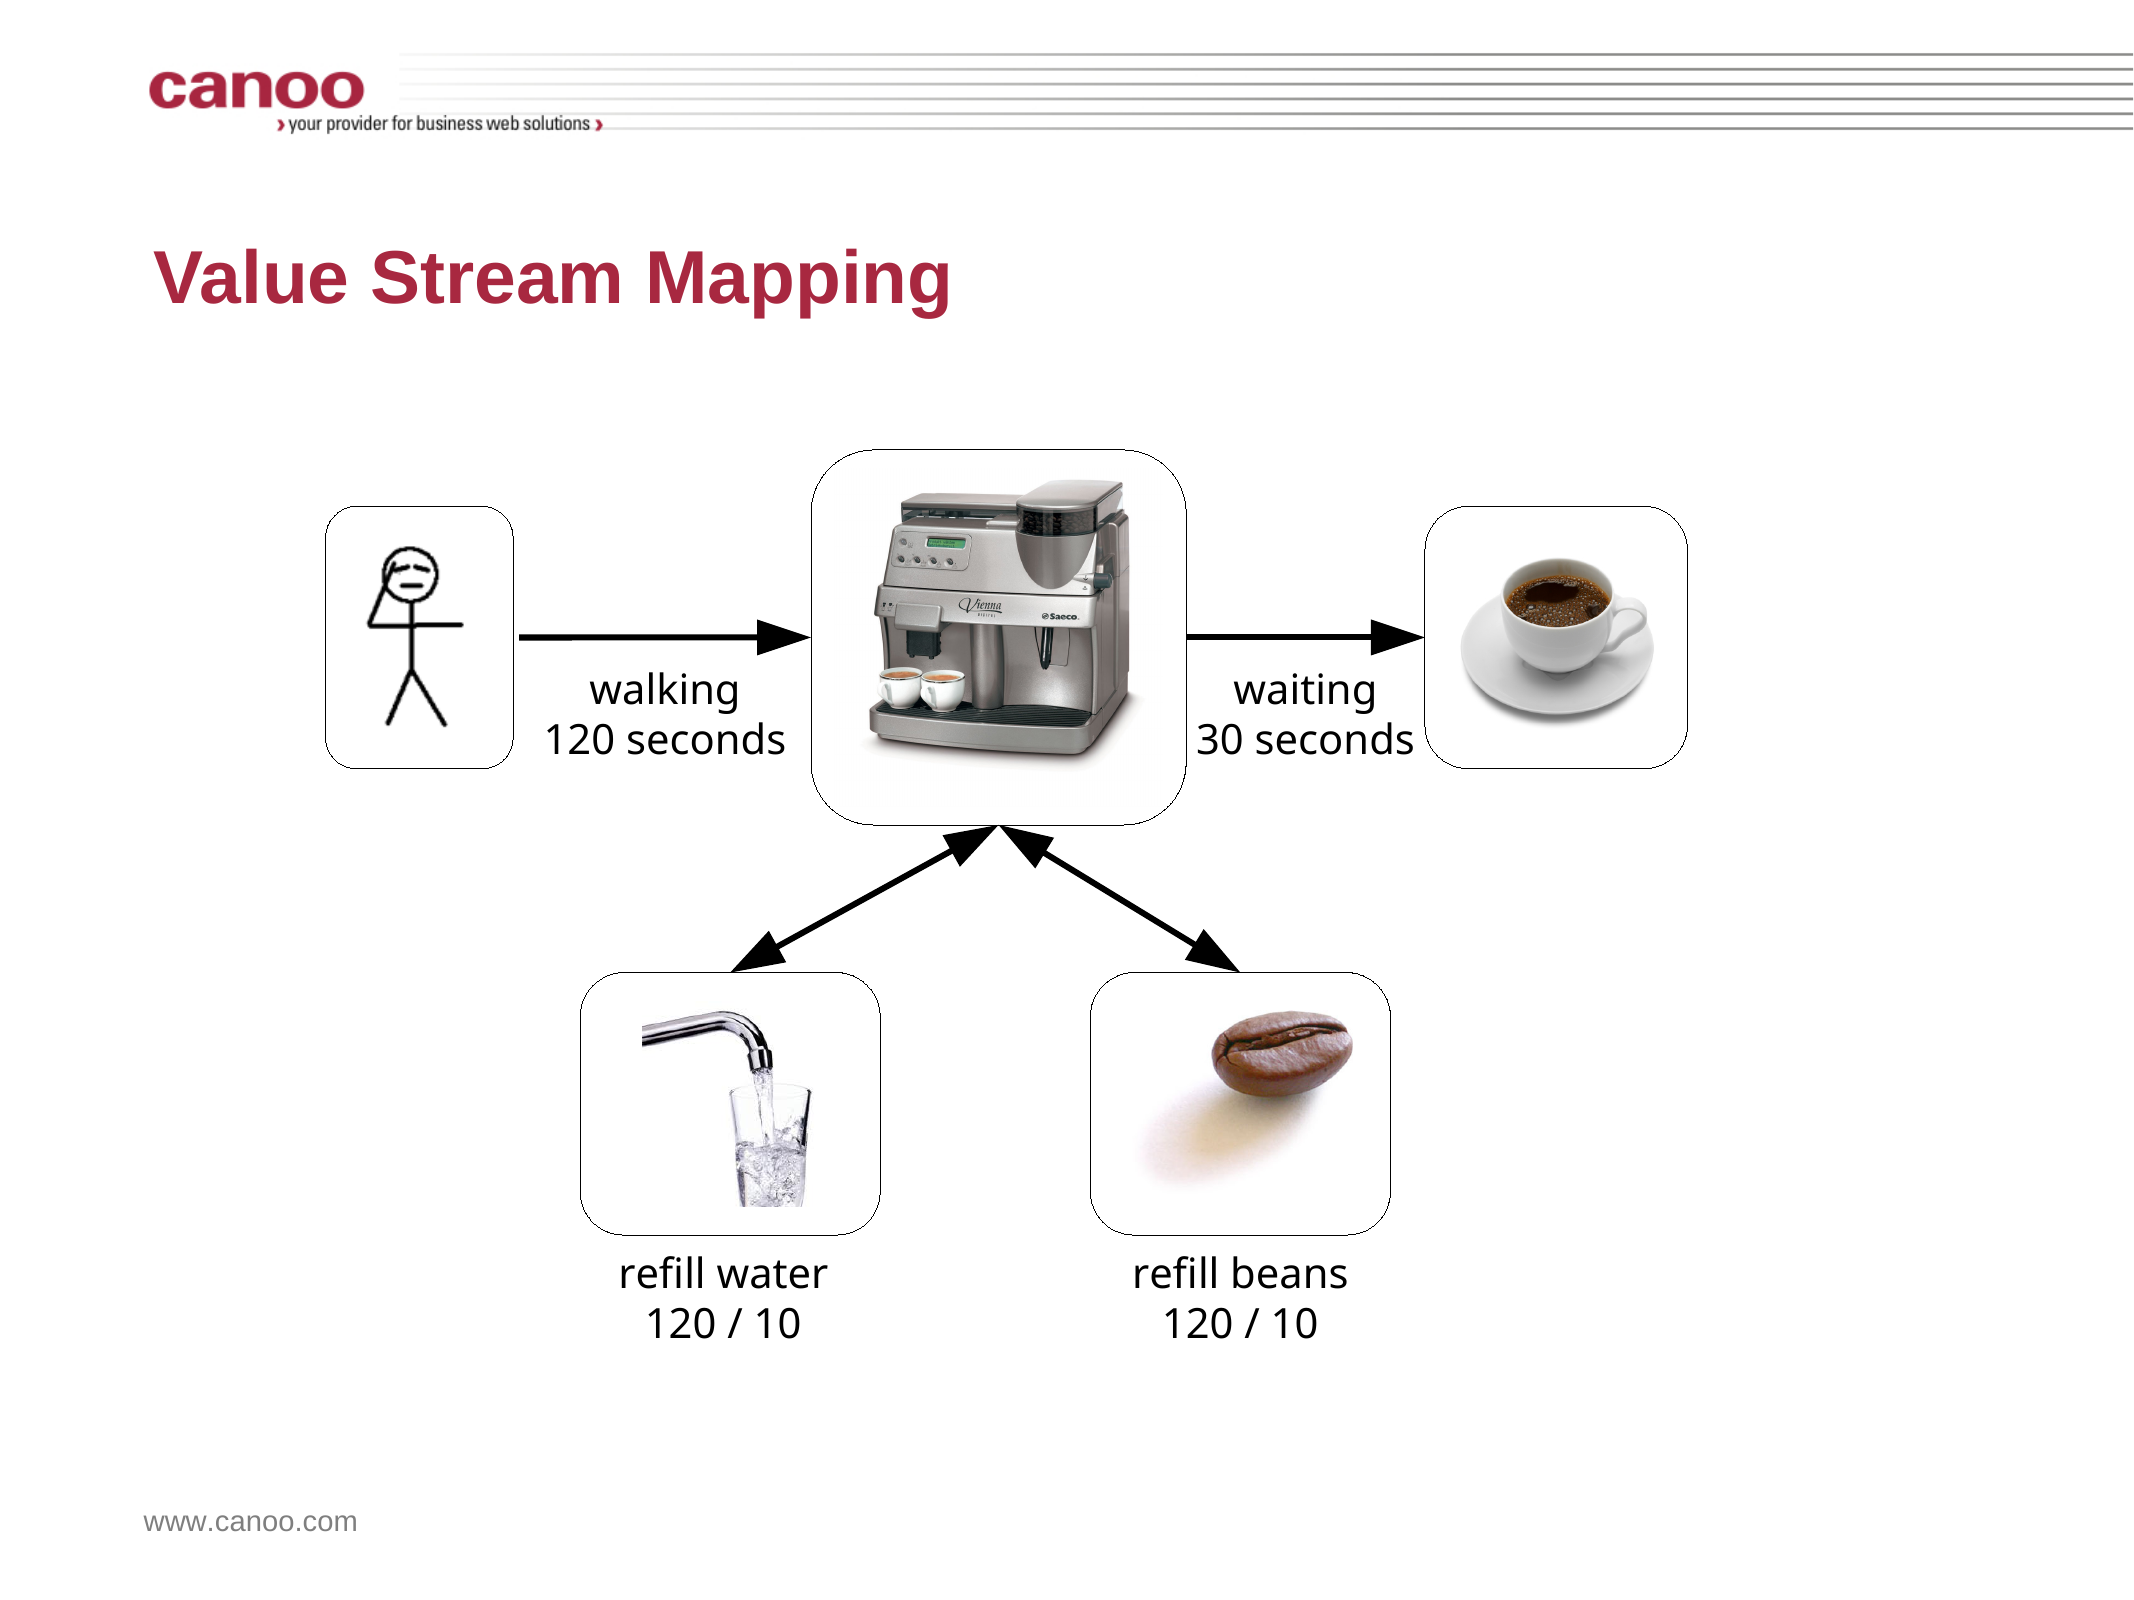

# Value Stream Mapping
refill water
120 / 10
refill beans
120 / 10